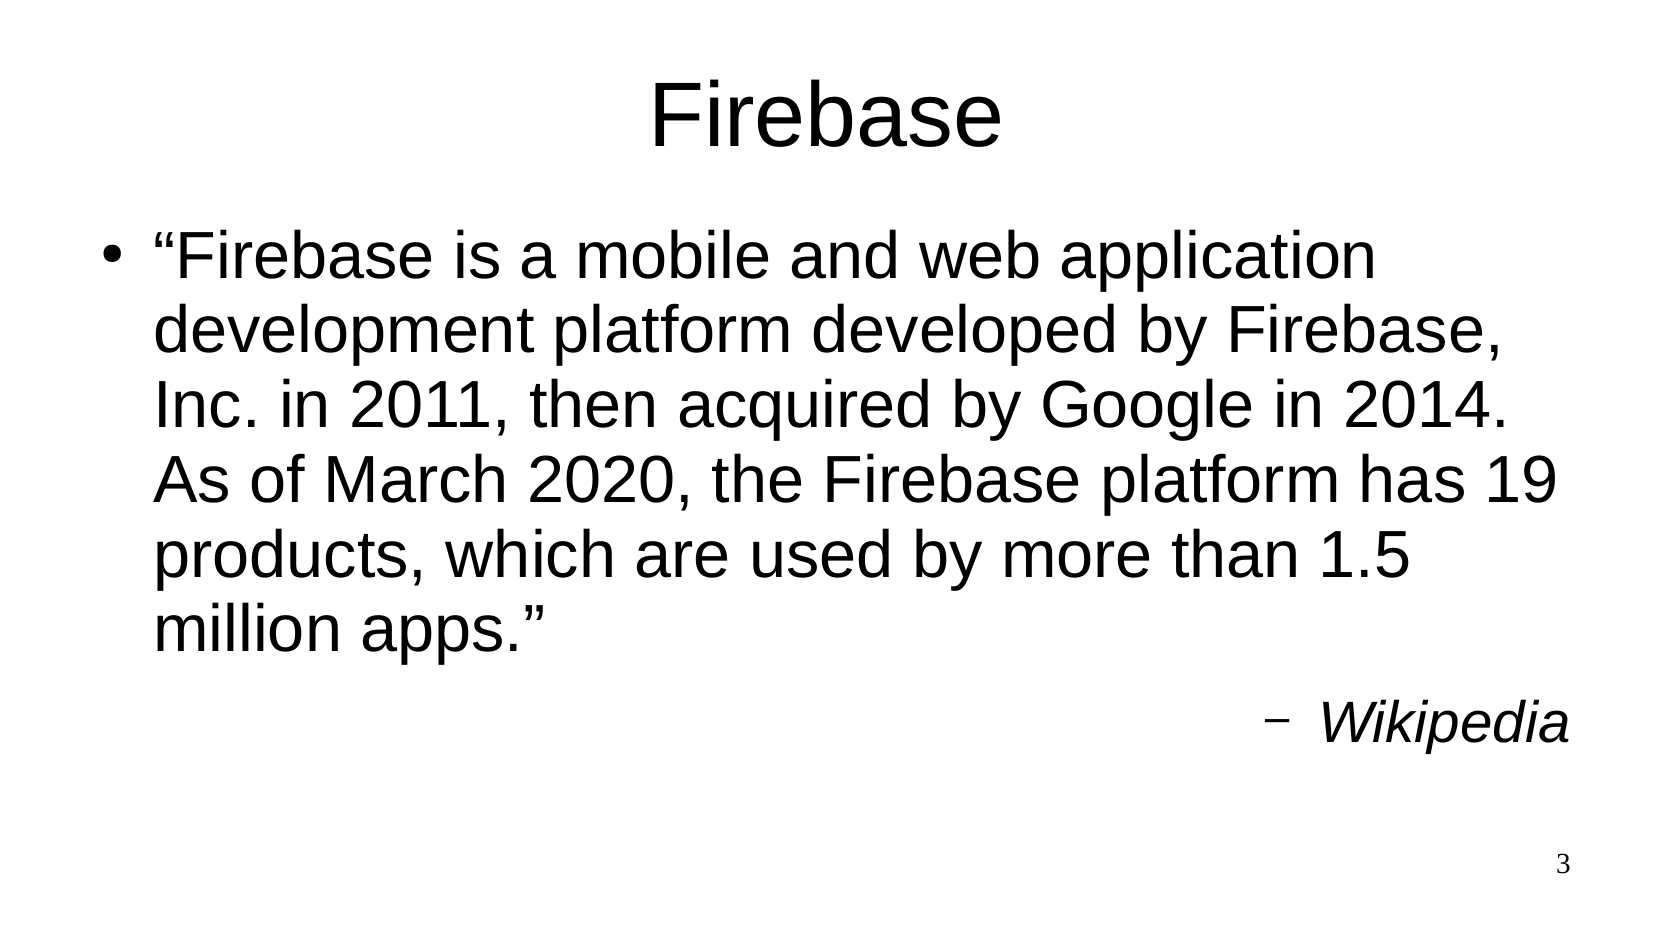

# Firebase
“Firebase is a mobile and web application development platform developed by Firebase, Inc. in 2011, then acquired by Google in 2014. As of March 2020, the Firebase platform has 19 products, which are used by more than 1.5 million apps.”
Wikipedia
3